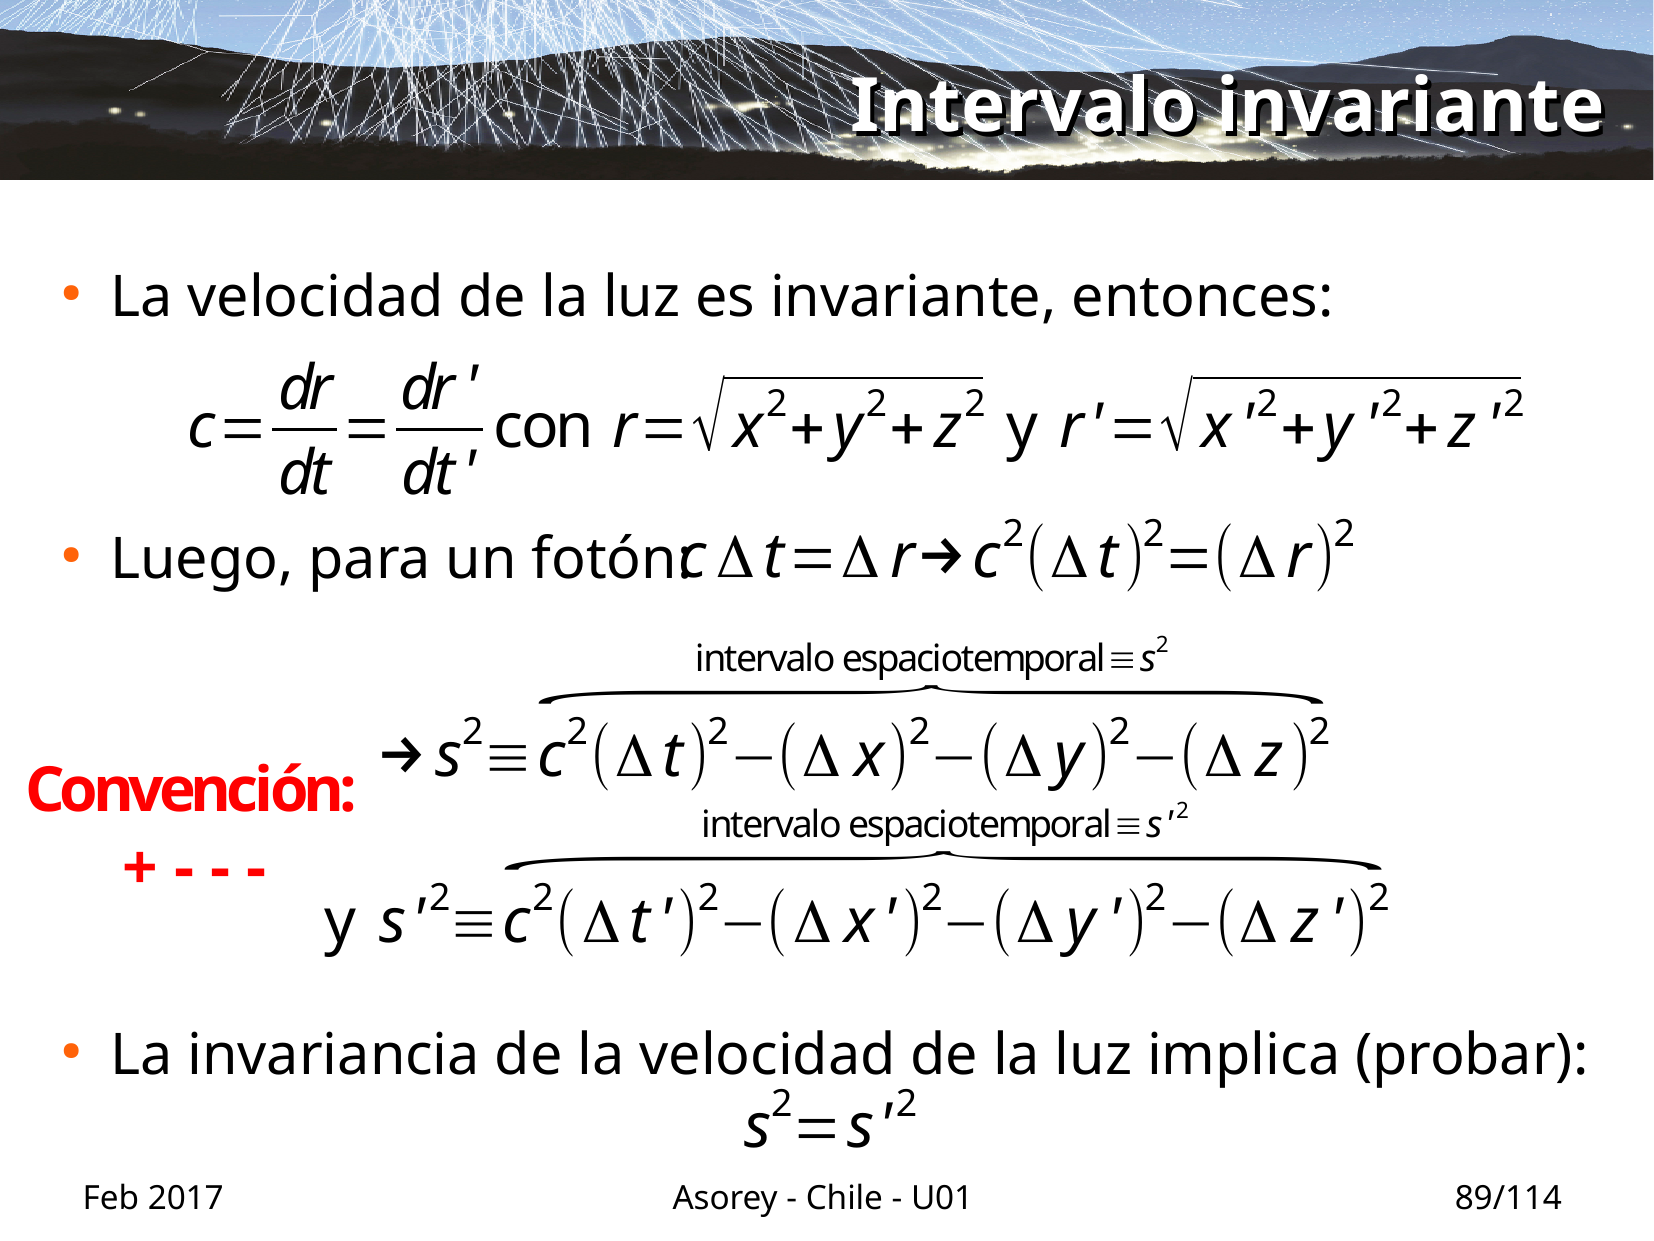

# Intervalo invariante
La velocidad de la luz es invariante, entonces:
Luego, para un fotón:
La invariancia de la velocidad de la luz implica (probar):
Feb 2017
Asorey - Chile - U01
89